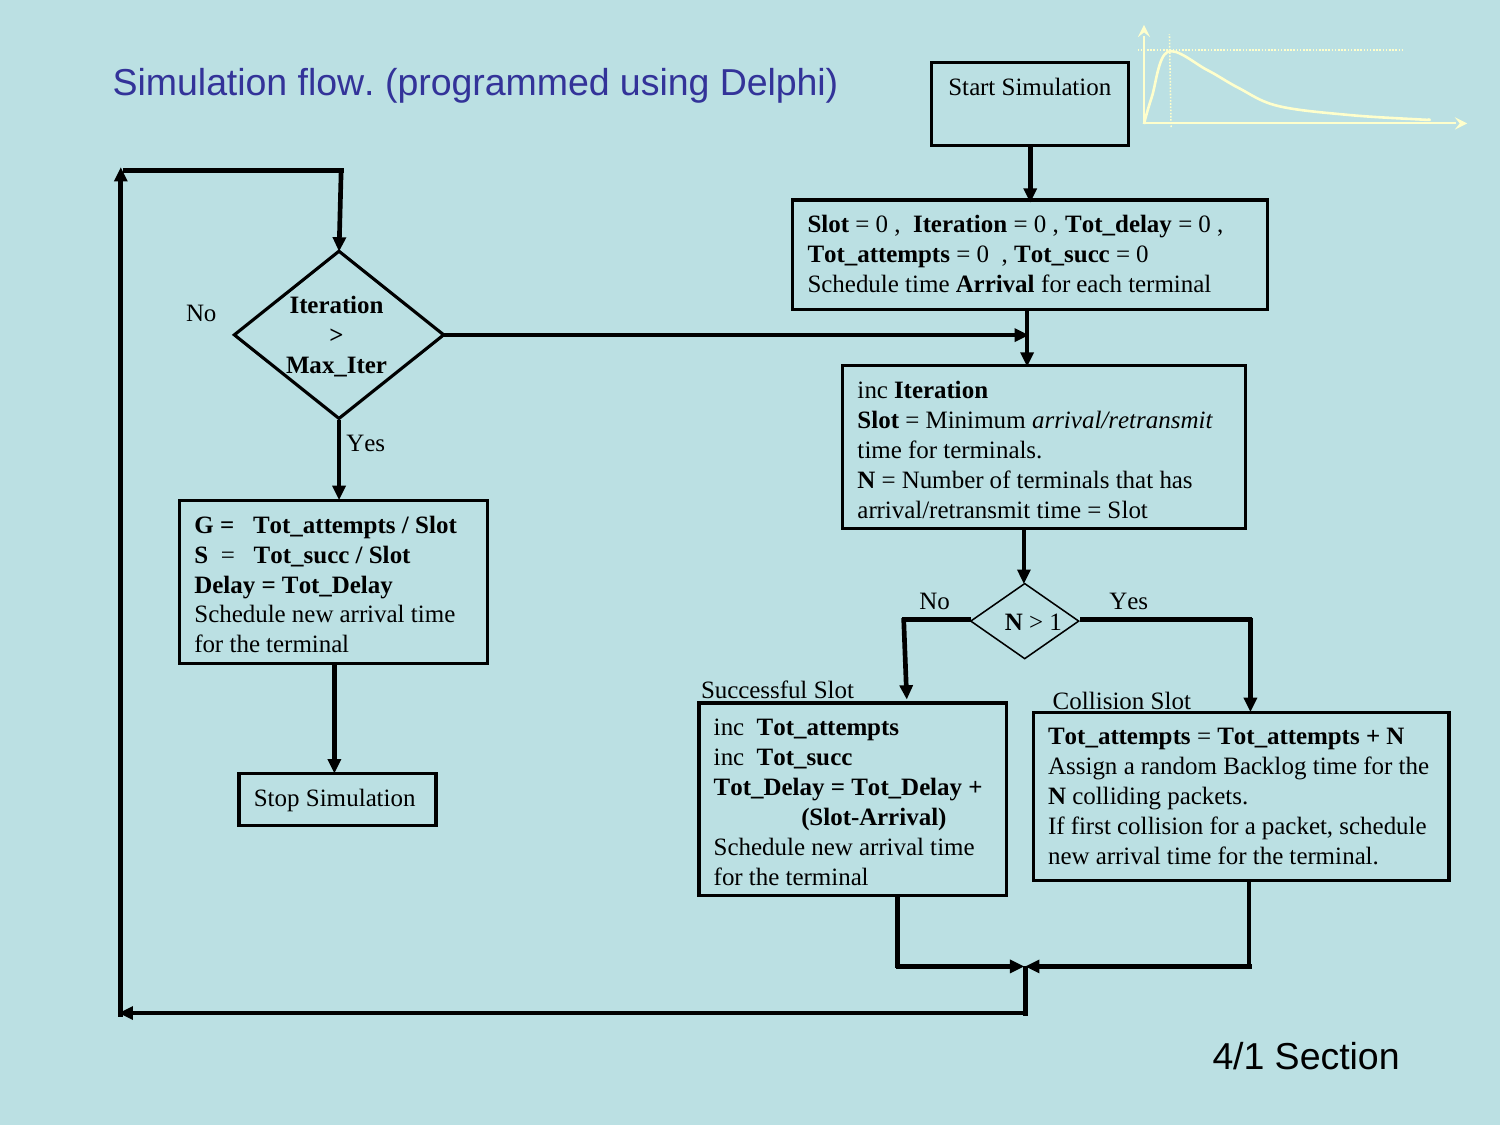

Simulation flow. (programmed using Delphi)
Start Simulation
Slot = 0 , Iteration = 0 , Tot_delay = 0 , Tot_attempts = 0 , Tot_succ = 0
Schedule time Arrival for each terminal
Iteration > Max_Iter
No
inc Iteration
Slot = Minimum arrival/retransmit time for terminals.
N = Number of terminals that has arrival/retransmit time = Slot
Yes
G = Tot_attempts / Slot
S = Tot_succ / Slot
Delay = Tot_Delay
Schedule new arrival time for the terminal
No
Yes
N > 1
Successful Slot
Collision Slot
inc Tot_attempts
inc Tot_succ
Tot_Delay = Tot_Delay +
 (Slot-Arrival)
Schedule new arrival time for the terminal
Tot_attempts = Tot_attempts + N
Assign a random Backlog time for the N colliding packets.
If first collision for a packet, schedule new arrival time for the terminal.
Stop Simulation
4/1 Section